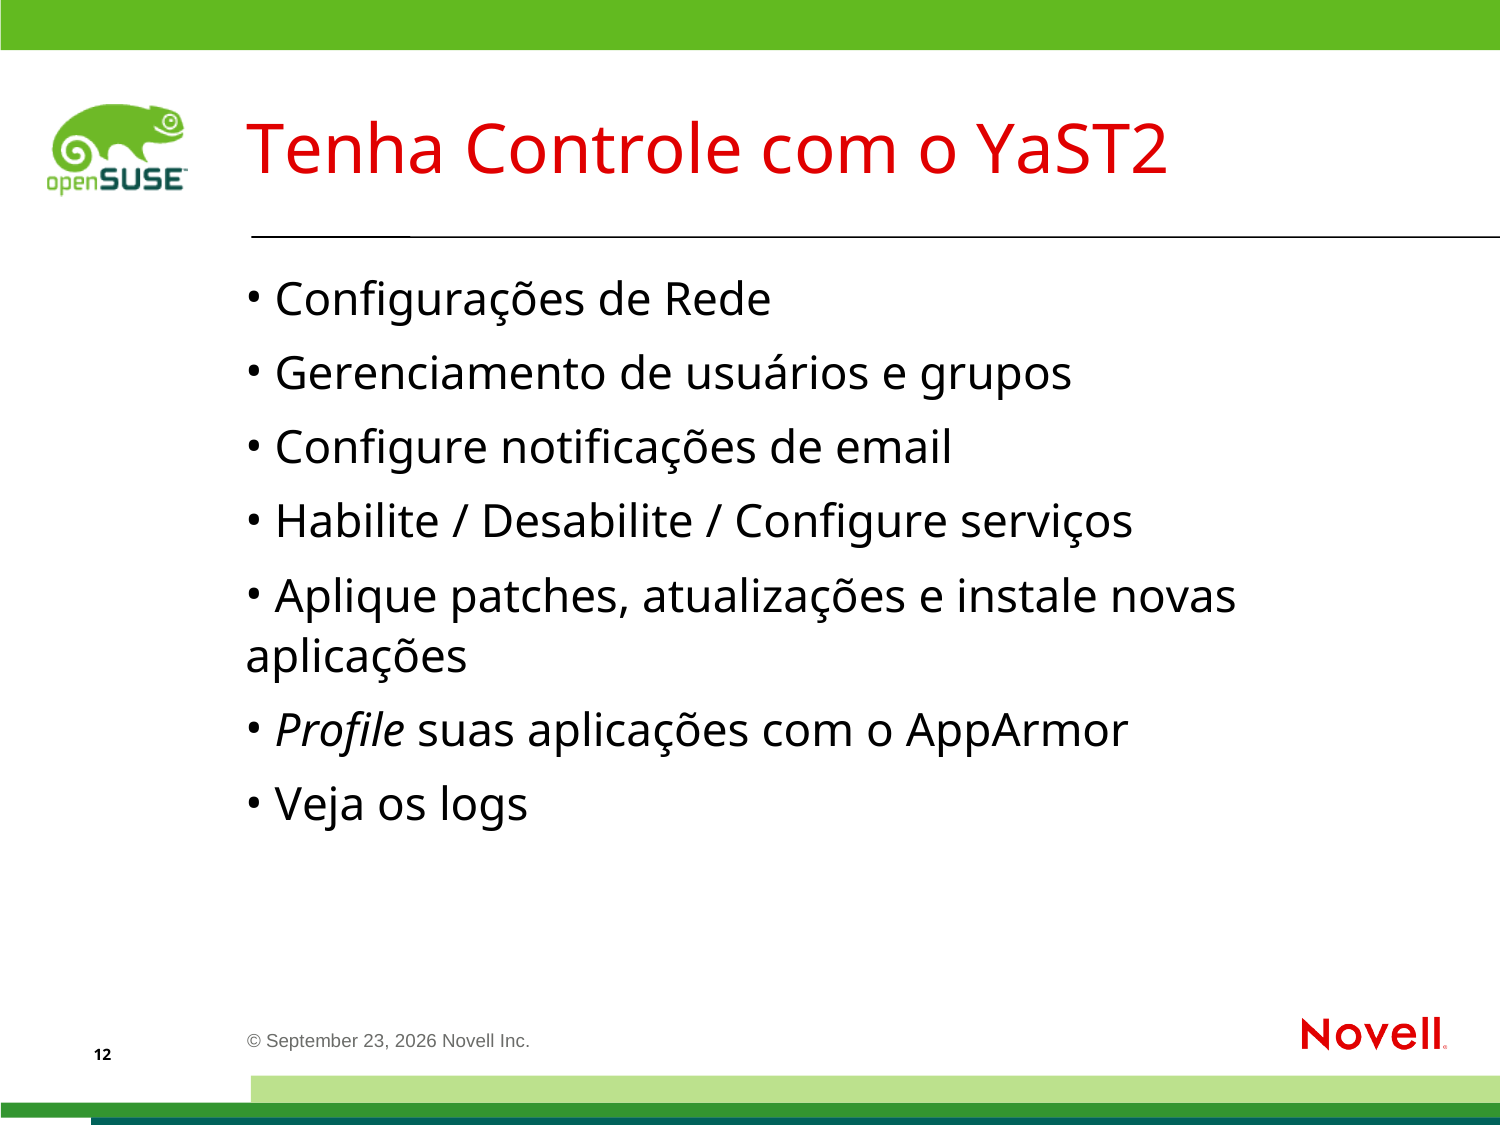

# Tenha Controle com o YaST2
 Configurações de Rede
 Gerenciamento de usuários e grupos
 Configure notificações de email
 Habilite / Desabilite / Configure serviços
 Aplique patches, atualizações e instale novas aplicações
 Profile suas aplicações com o AppArmor
 Veja os logs